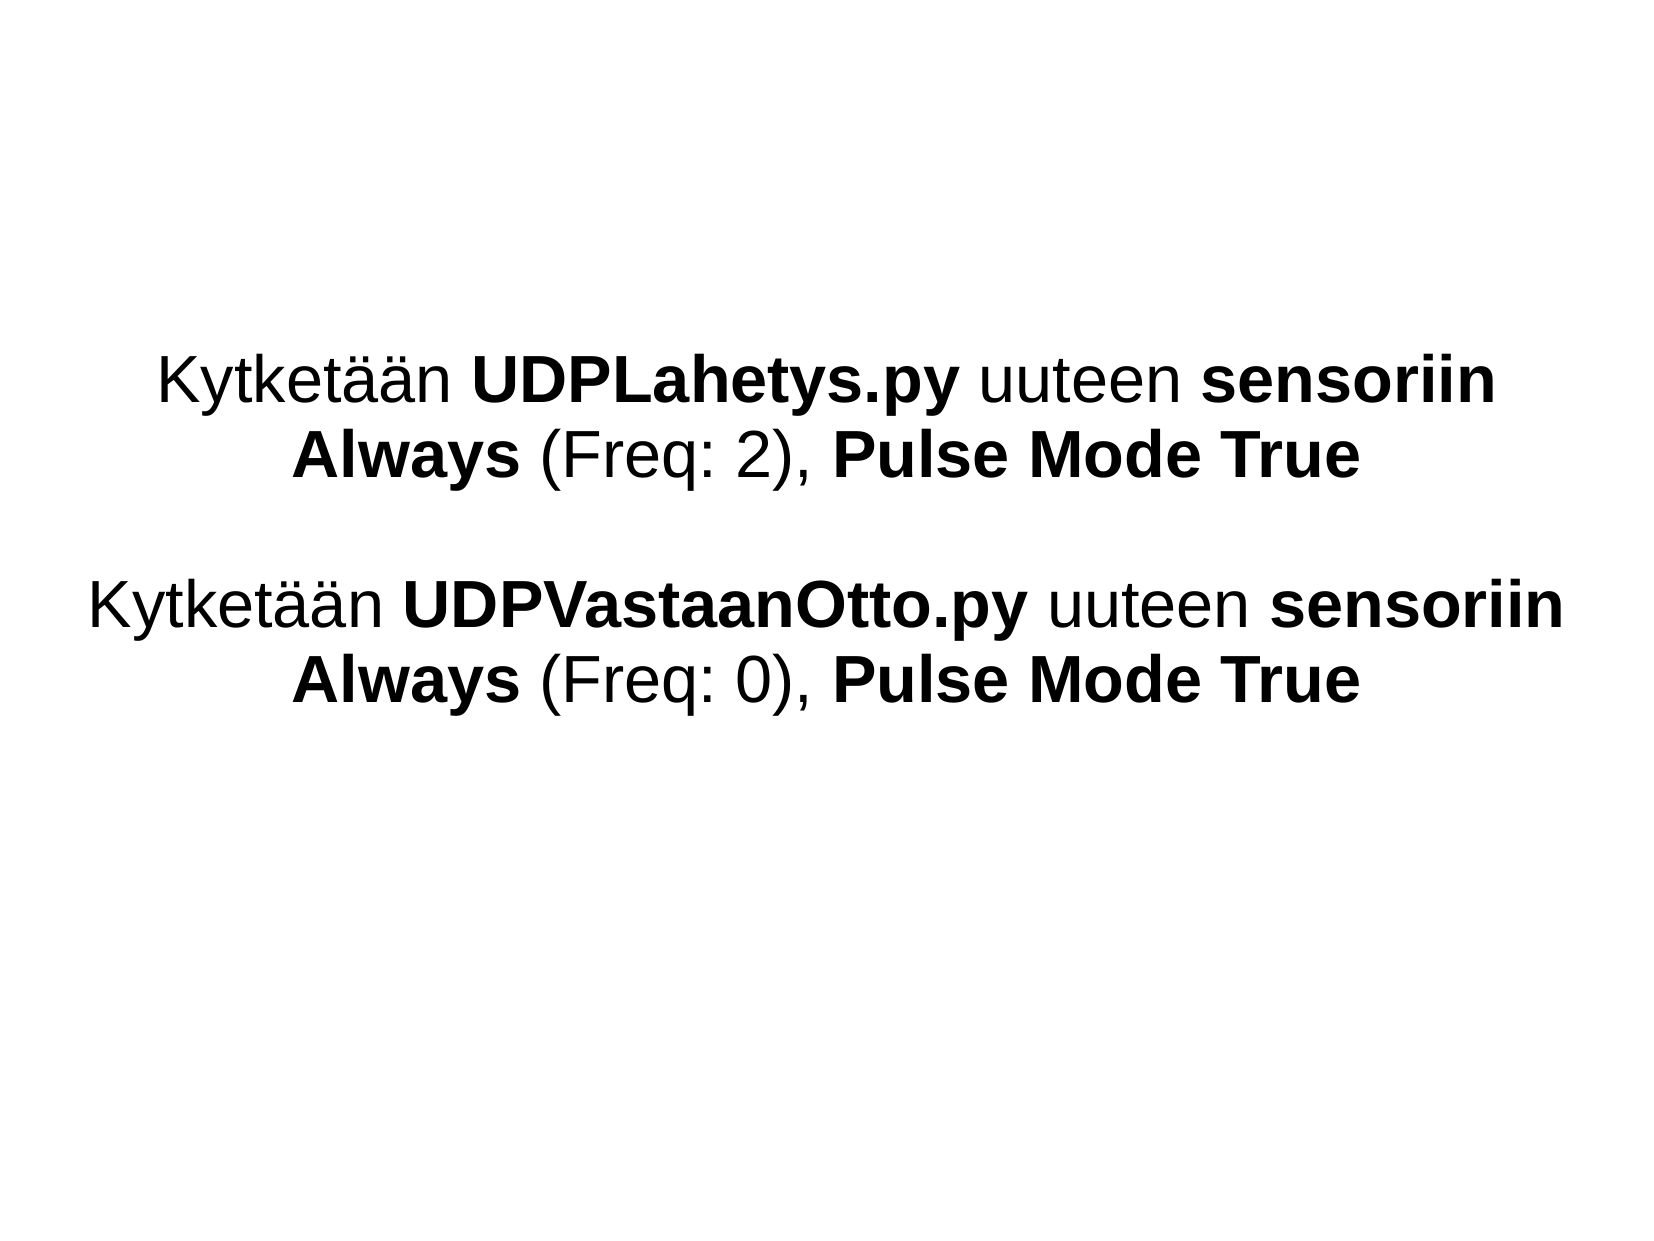

# Kytketään UDPLahetys.py uuteen sensoriin Always (Freq: 2), Pulse Mode True
Kytketään UDPVastaanOtto.py uuteen sensoriin Always (Freq: 0), Pulse Mode True